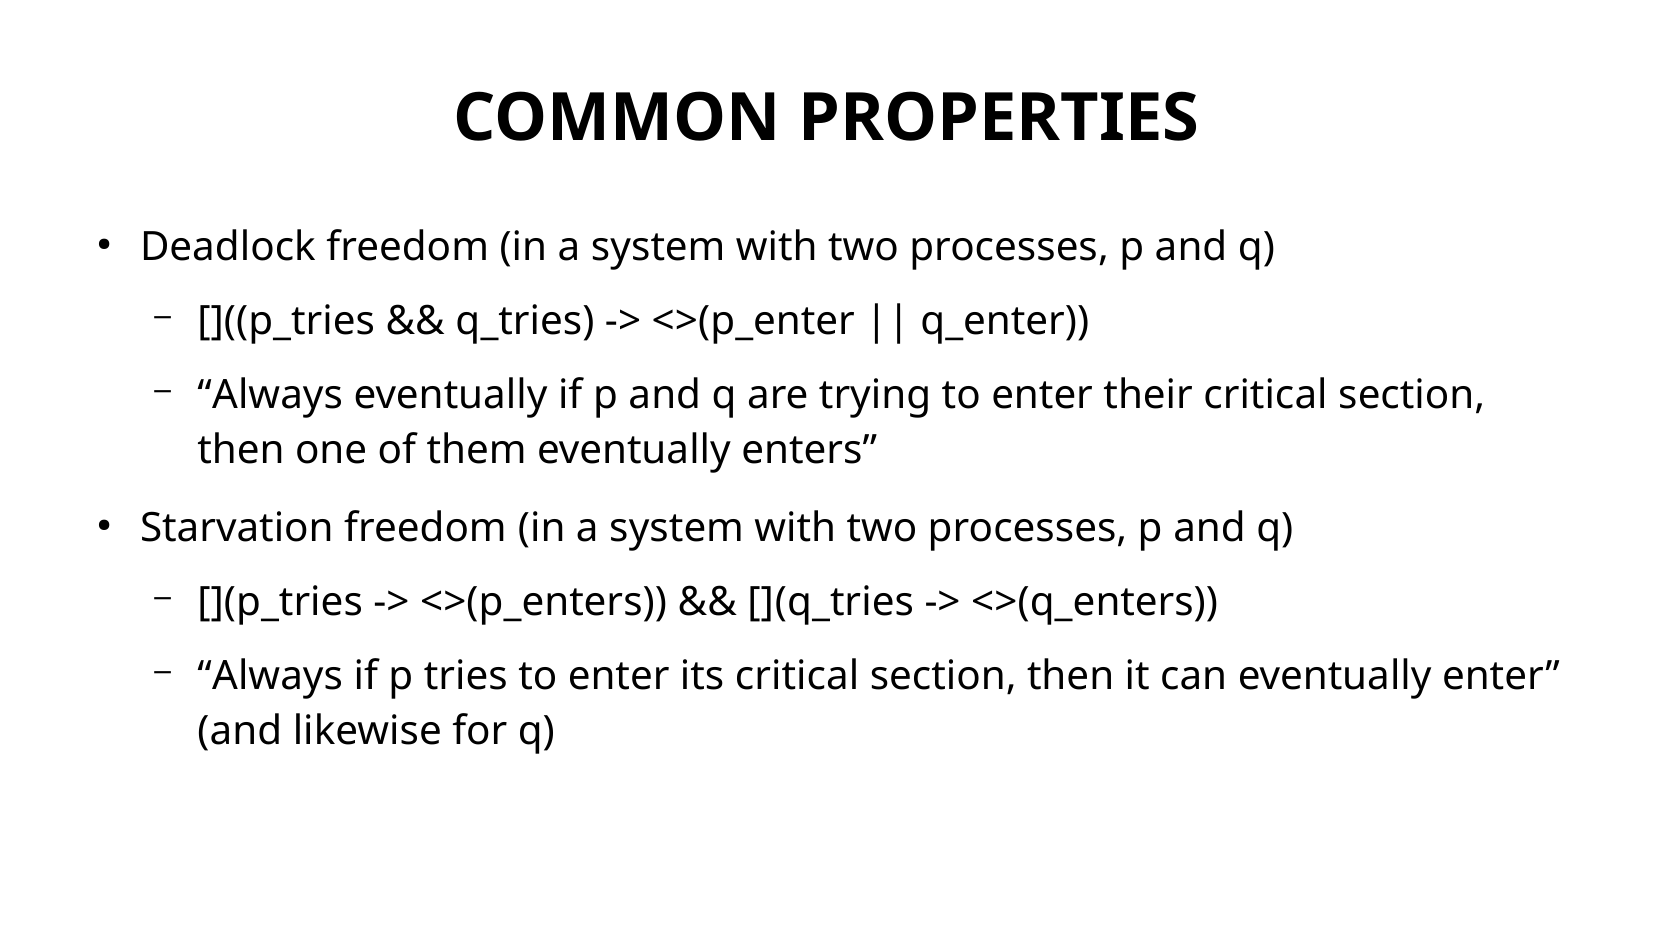

# COMMON PROPERTIES
Deadlock freedom (in a system with two processes, p and q)
[]((p_tries && q_tries) -> <>(p_enter || q_enter))
“Always eventually if p and q are trying to enter their critical section, then one of them eventually enters”
Starvation freedom (in a system with two processes, p and q)
[](p_tries -> <>(p_enters)) && [](q_tries -> <>(q_enters))
“Always if p tries to enter its critical section, then it can eventually enter” (and likewise for q)